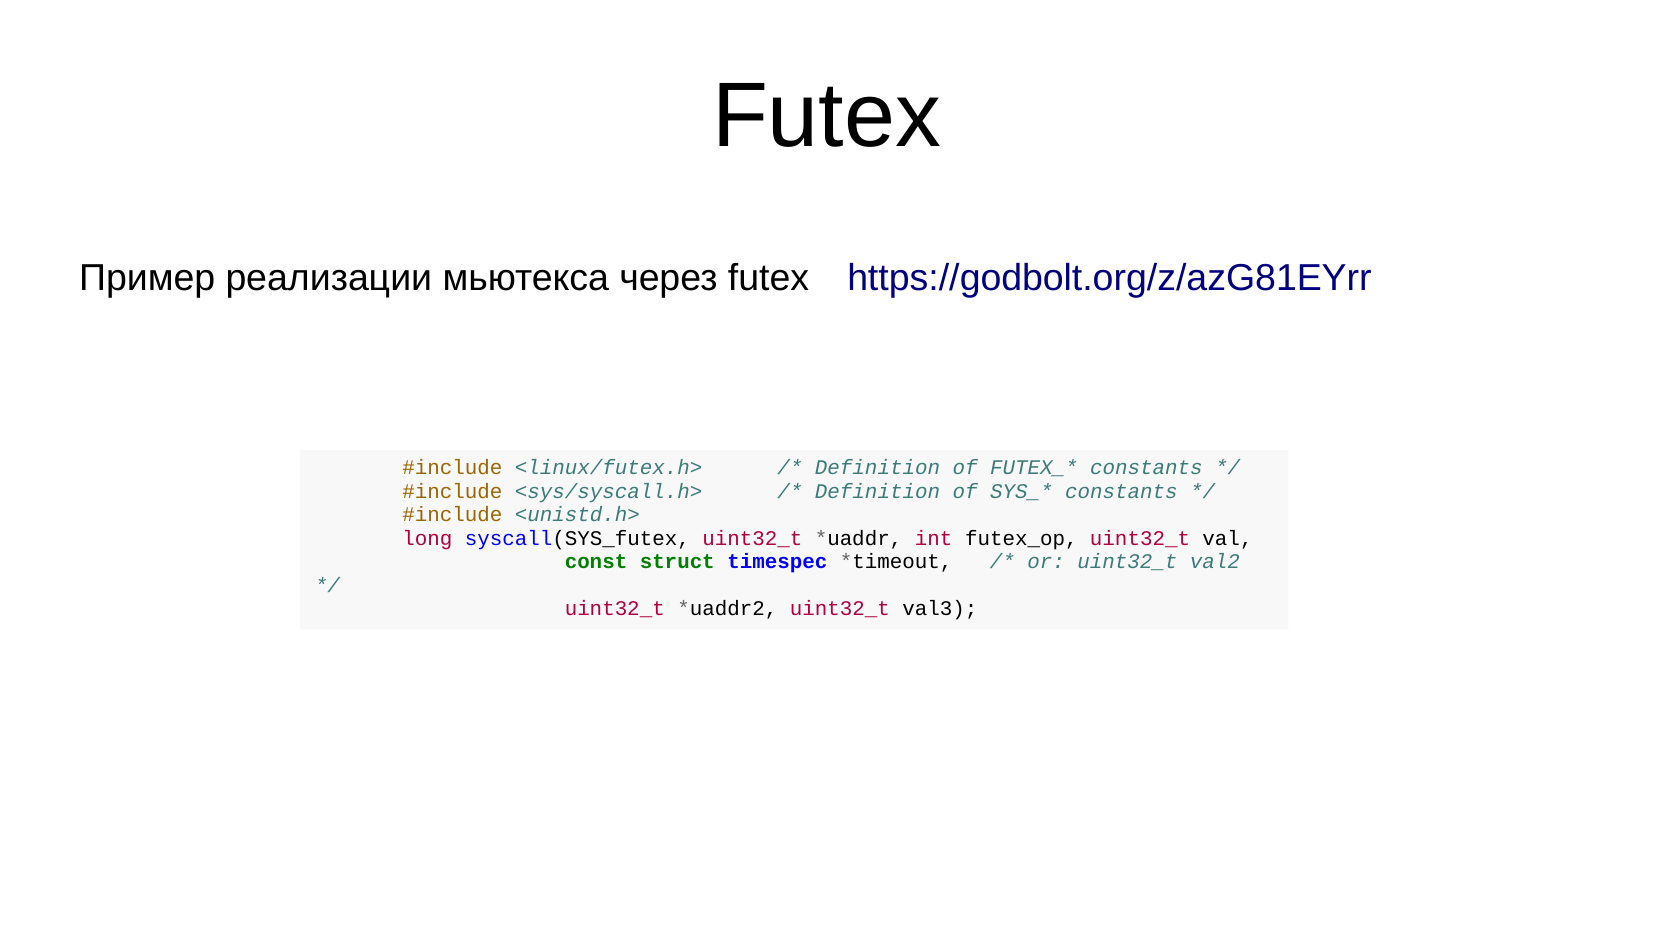

# Futex
Пример реализации мьютекса через futex
https://godbolt.org/z/azG81EYrr
 #include <linux/futex.h> /* Definition of FUTEX_* constants */
 #include <sys/syscall.h> /* Definition of SYS_* constants */
 #include <unistd.h>
 long syscall(SYS_futex, uint32_t *uaddr, int futex_op, uint32_t val,
 const struct timespec *timeout, /* or: uint32_t val2 */
 uint32_t *uaddr2, uint32_t val3);